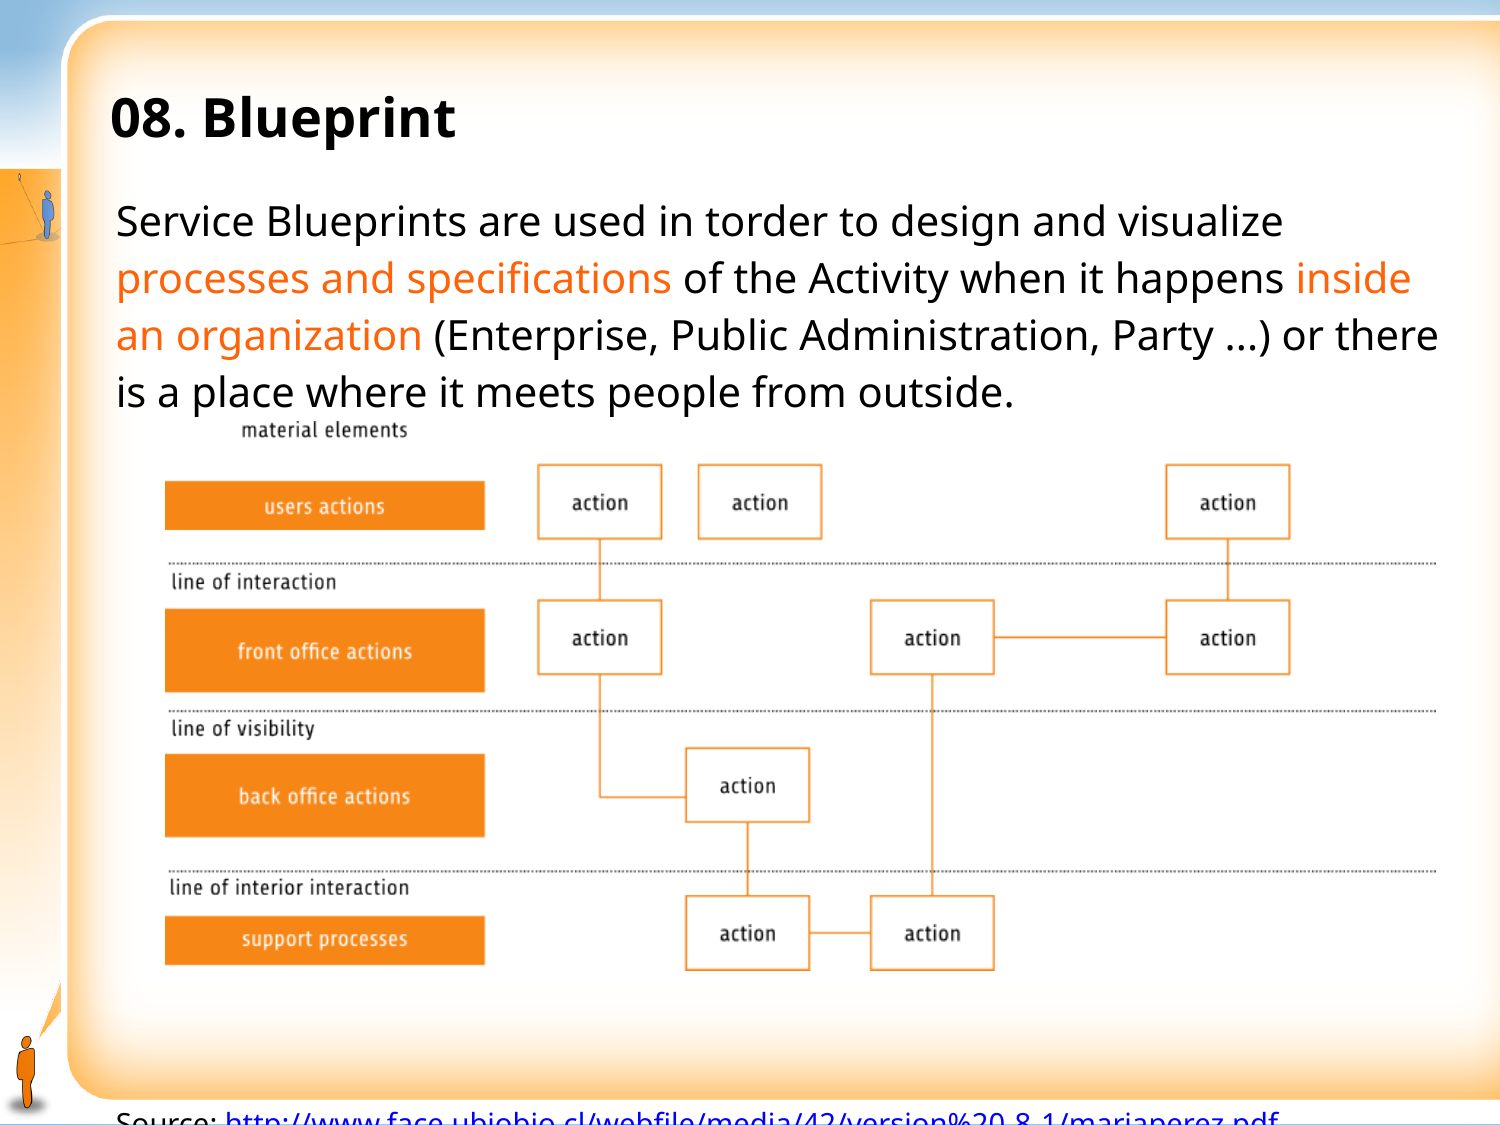

# 08. Blueprint
Service Blueprints are used in torder to design and visualize processes and specifications of the Activity when it happens inside an organization (Enterprise, Public Administration, Party ...) or there is a place where it meets people from outside.
Source: http://www.face.ubiobio.cl/webfile/media/42/version%20-8-1/mariaperez.pdf
http://www.servicedesigntools.org/tools/35